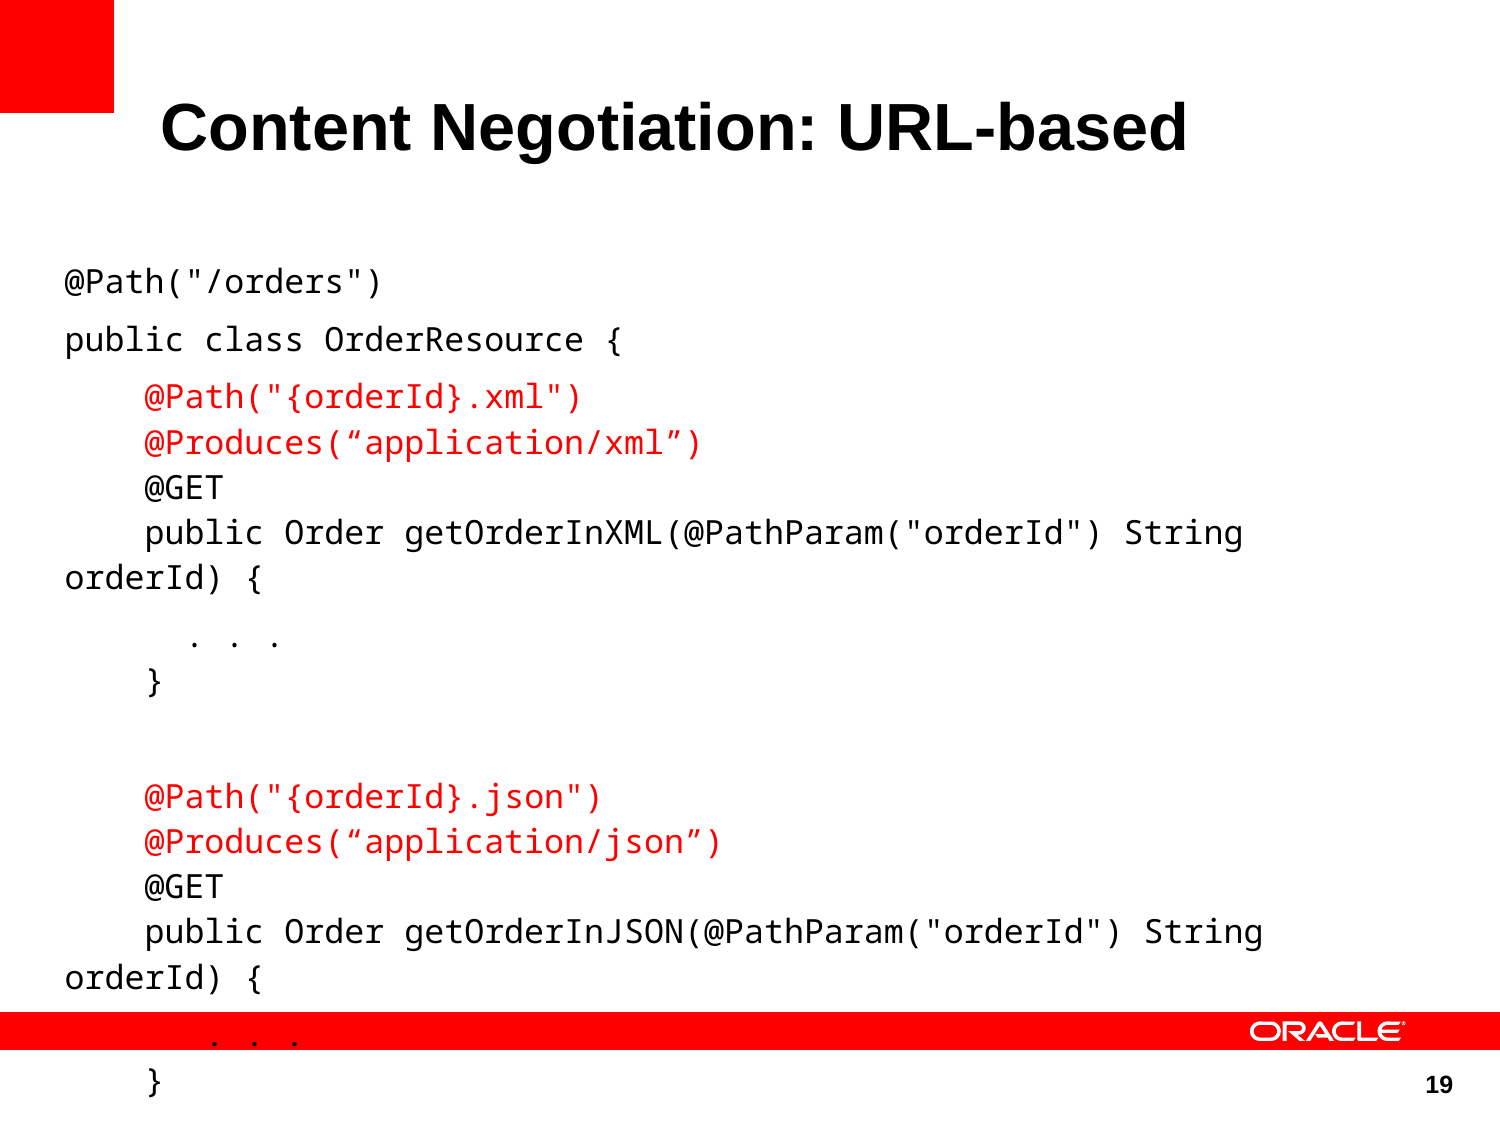

# Content Negotiation: URL-based
@Path("/orders")
public class OrderResource {
 @Path("{orderId}.xml")
 @Produces(“application/xml”)
 @GET
 public Order getOrderInXML(@PathParam("orderId") String orderId) {
 . . .
 }
 @Path("{orderId}.json")
 @Produces(“application/json”)
 @GET
 public Order getOrderInJSON(@PathParam("orderId") String orderId) {
 . . .
 }
}